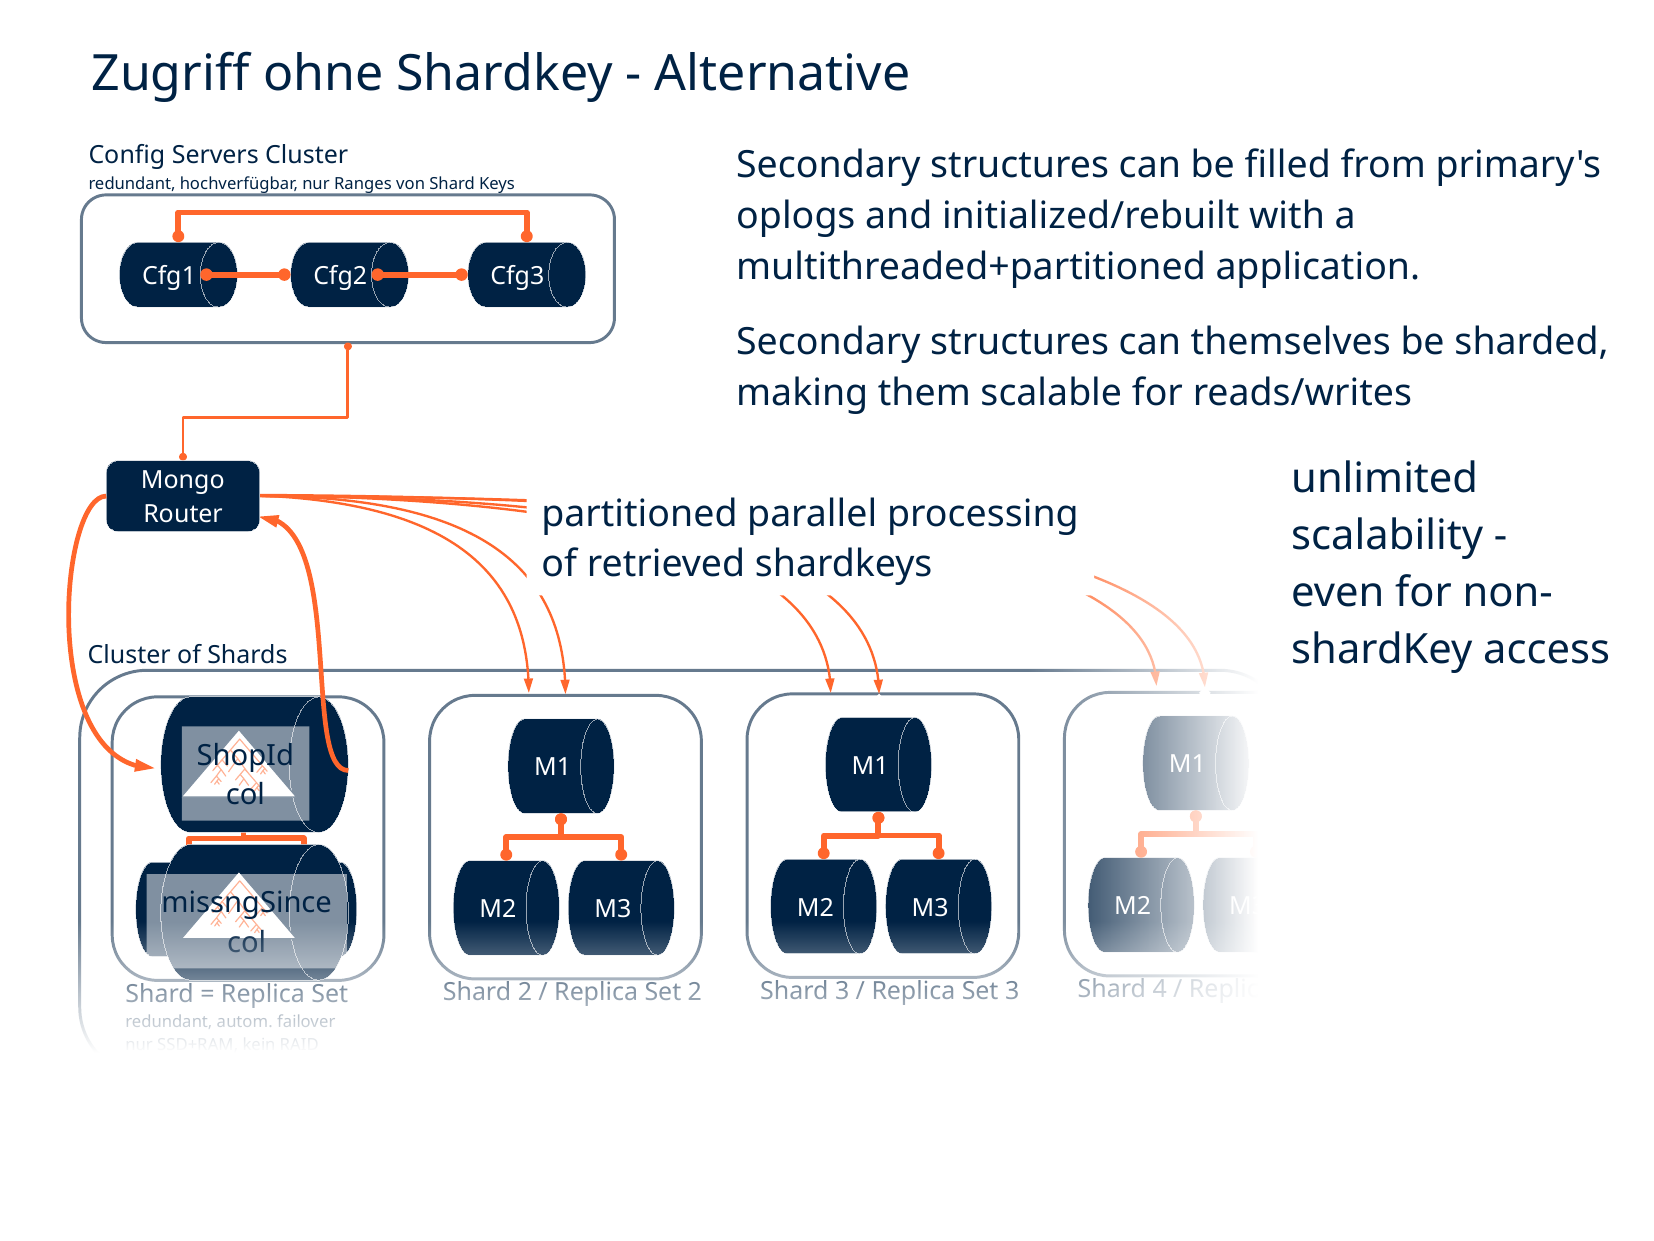

Zugriff ohne Shardkey - Alternative
Secondary structures can be filled from primary's
oplogs and initialized/rebuilt with a
multithreaded+partitioned application.
Secondary structures can themselves be sharded,
making them scalable for reads/writes
Config Servers Cluster
redundant, hochverfügbar, nur Ranges von Shard Keys
Cfg1
Cfg2
Cfg3
Mongo
Router
unlimited
scalability -
even for non-
shardKey access
partitioned parallel processing
of retrieved shardkeys
Cluster of Shards
Shard 4 / Replica Set 4
M1
M3
M2
Shard 3 / Replica Set 3
M1
M3
M2
Shard 2 / Replica Set 2
M1
M3
M2
Shard = Replica Set
redundant, autom. failover
nur SSD+RAM, kein RAID
M1
M3
M2
ShopId
col
missngSince
col